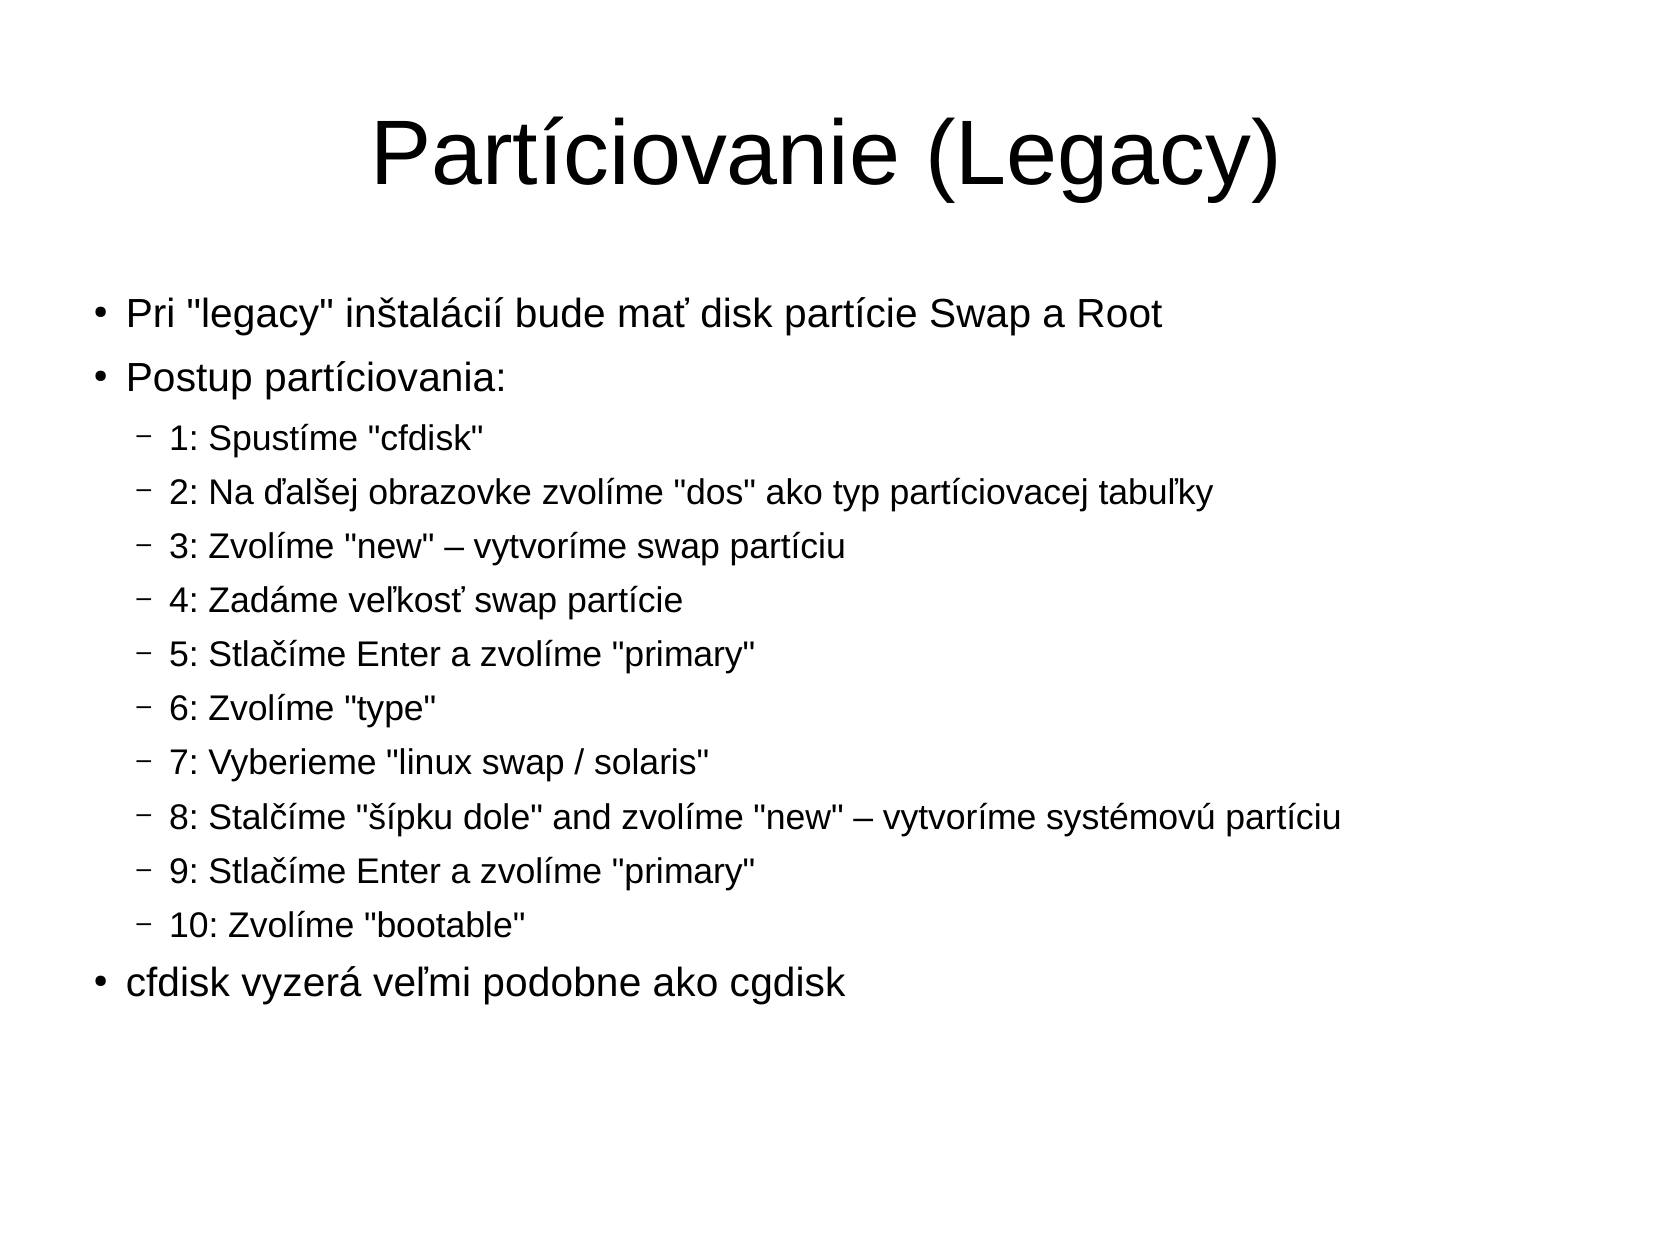

# Partíciovanie (Legacy)
Pri "legacy" inštalácií bude mať disk partície Swap a Root
Postup partíciovania:
1: Spustíme "cfdisk"
2: Na ďalšej obrazovke zvolíme "dos" ako typ partíciovacej tabuľky
3: Zvolíme "new" – vytvoríme swap partíciu
4: Zadáme veľkosť swap partície
5: Stlačíme Enter a zvolíme "primary"
6: Zvolíme "type"
7: Vyberieme "linux swap / solaris"
8: Stalčíme "šípku dole" and zvolíme "new" – vytvoríme systémovú partíciu
9: Stlačíme Enter a zvolíme "primary"
10: Zvolíme "bootable"
cfdisk vyzerá veľmi podobne ako cgdisk